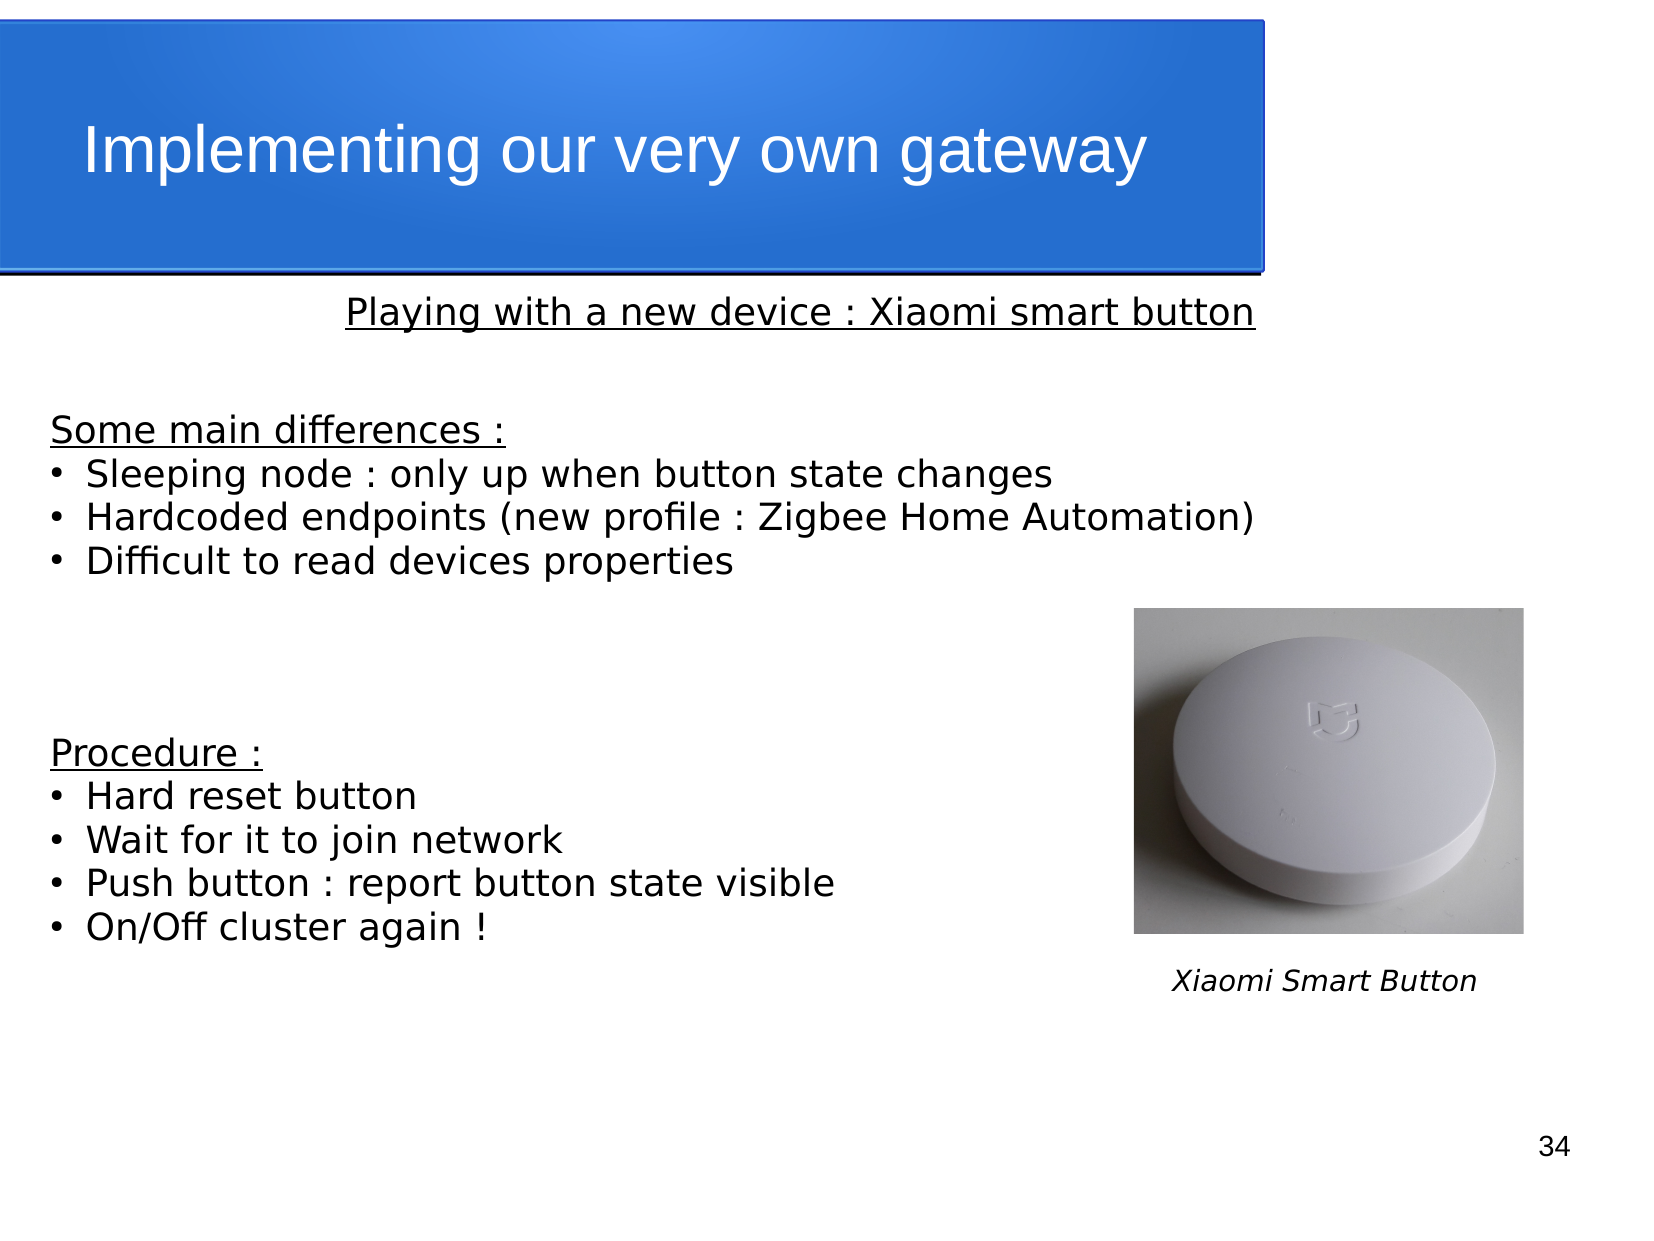

# Implementing our very own gateway
Playing with a new device : Xiaomi smart button
Some main differences :
Sleeping node : only up when button state changes
Hardcoded endpoints (new profile : Zigbee Home Automation)
Difficult to read devices properties
Procedure :
Hard reset button
Wait for it to join network
Push button : report button state visible
On/Off cluster again !
Xiaomi Smart Button
34